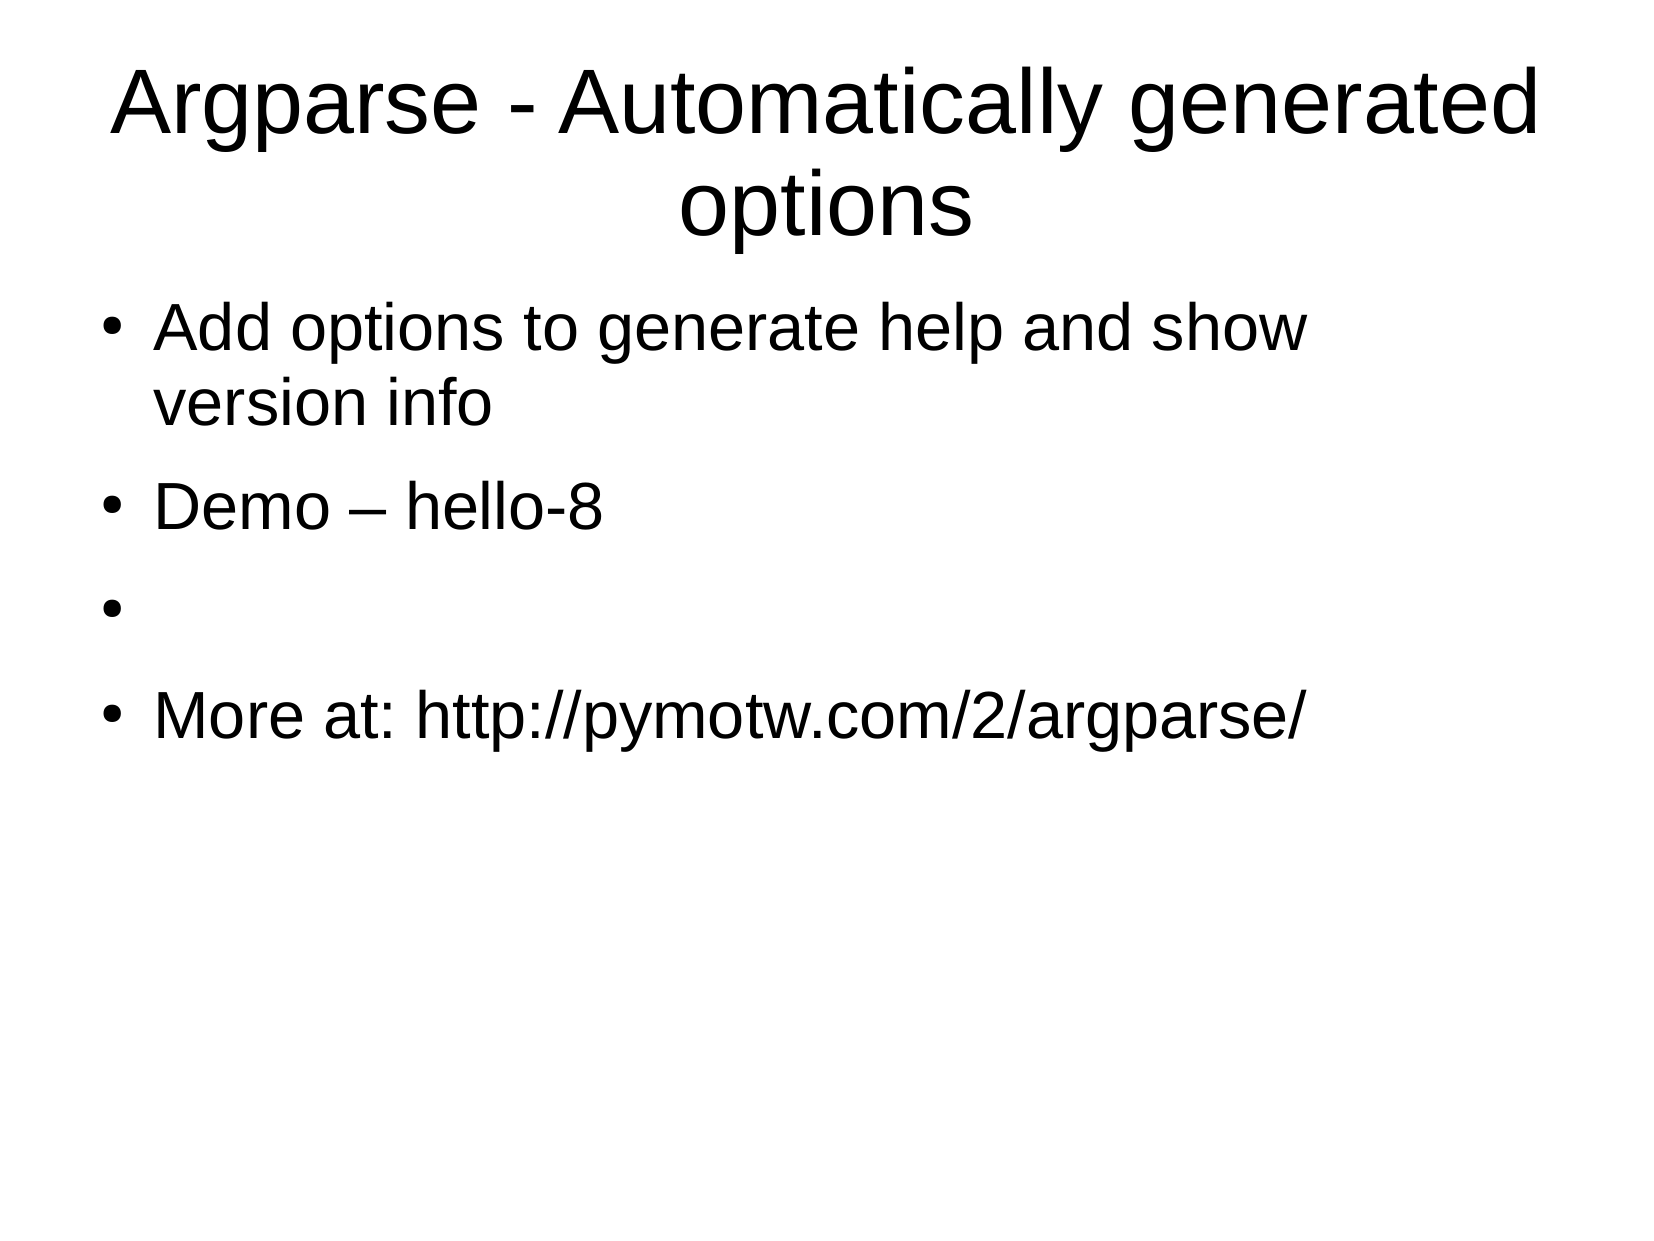

# Argparse - Automatically generated options
Add options to generate help and show version info
Demo – hello-8
More at: http://pymotw.com/2/argparse/